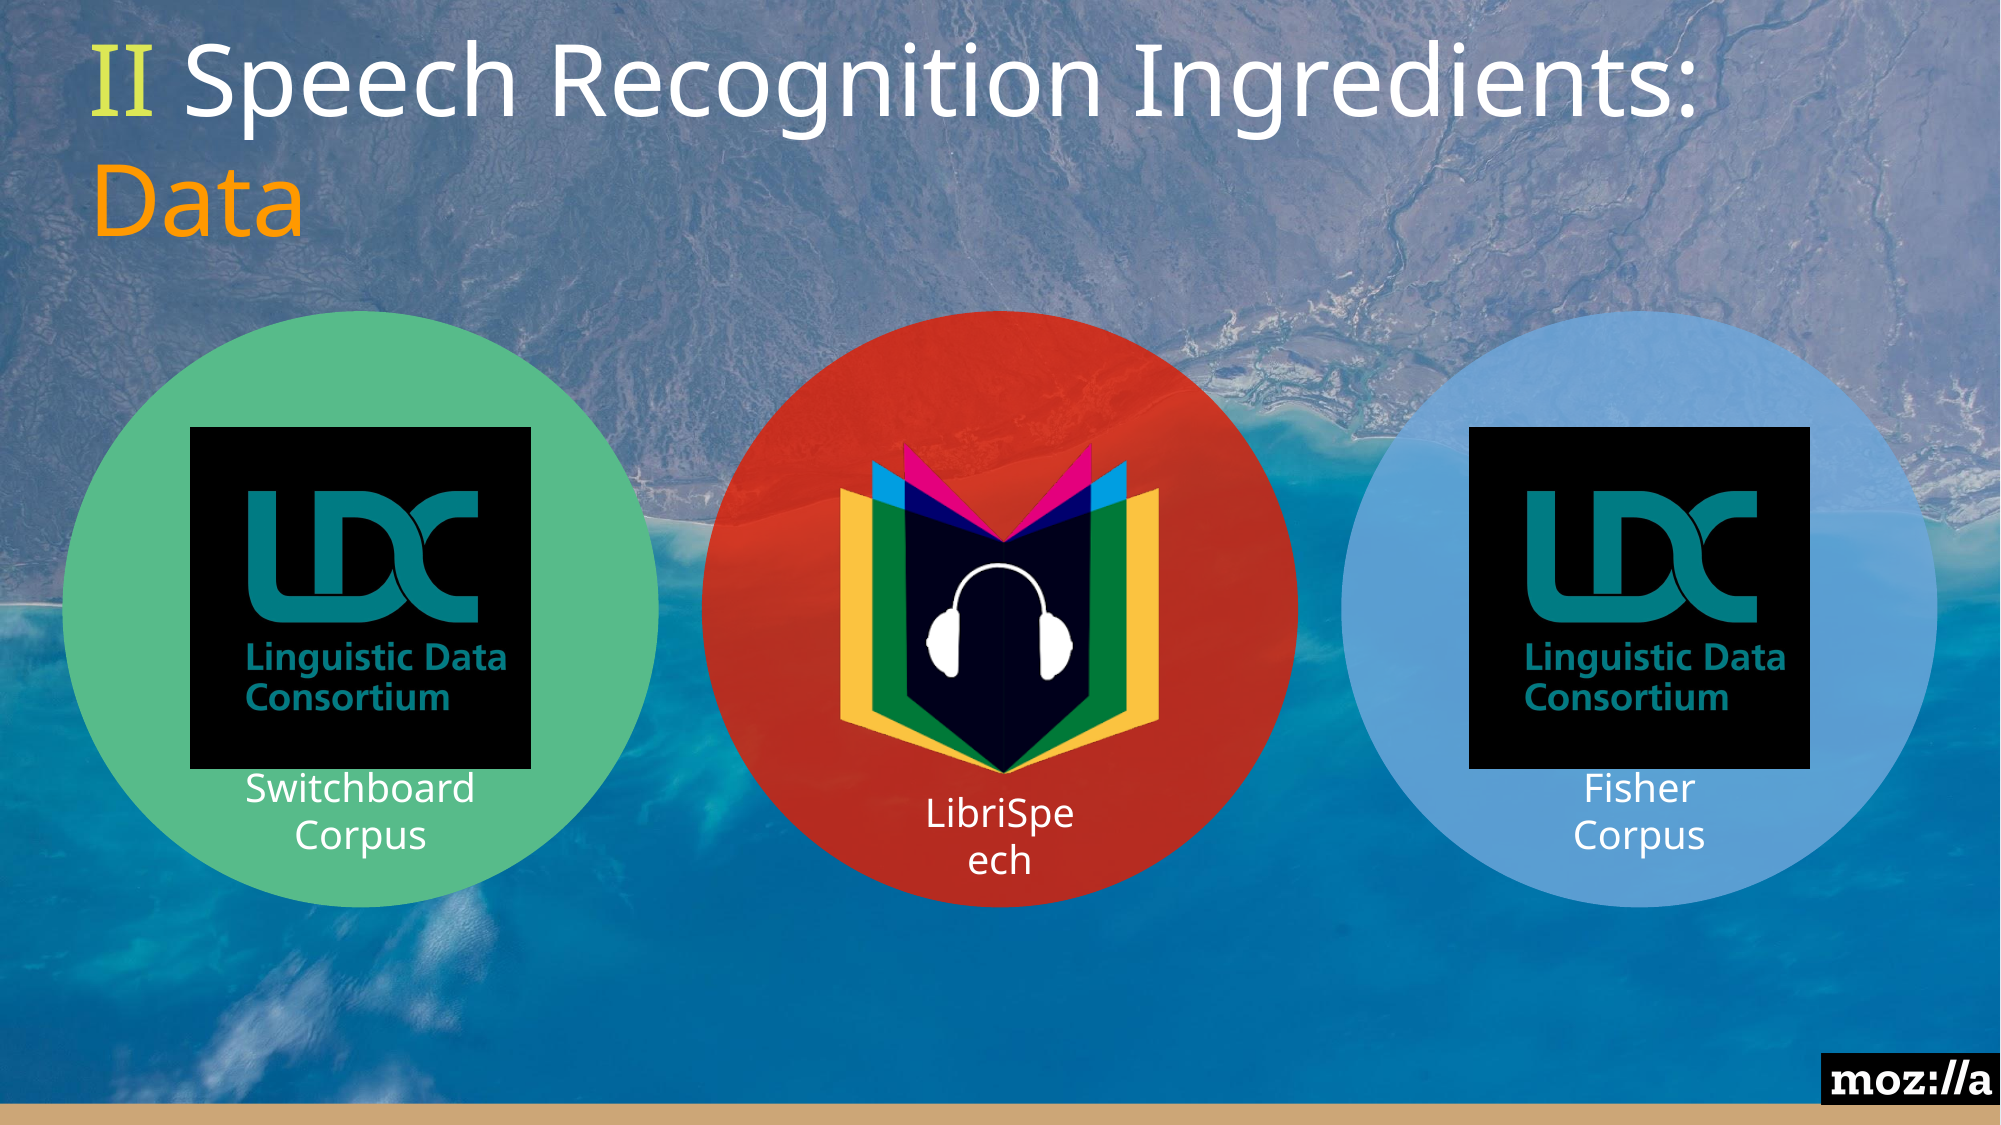

# II Speech Recognition Ingredients: Data
Switchboard Corpus
Fisher Corpus
LibriSpeech